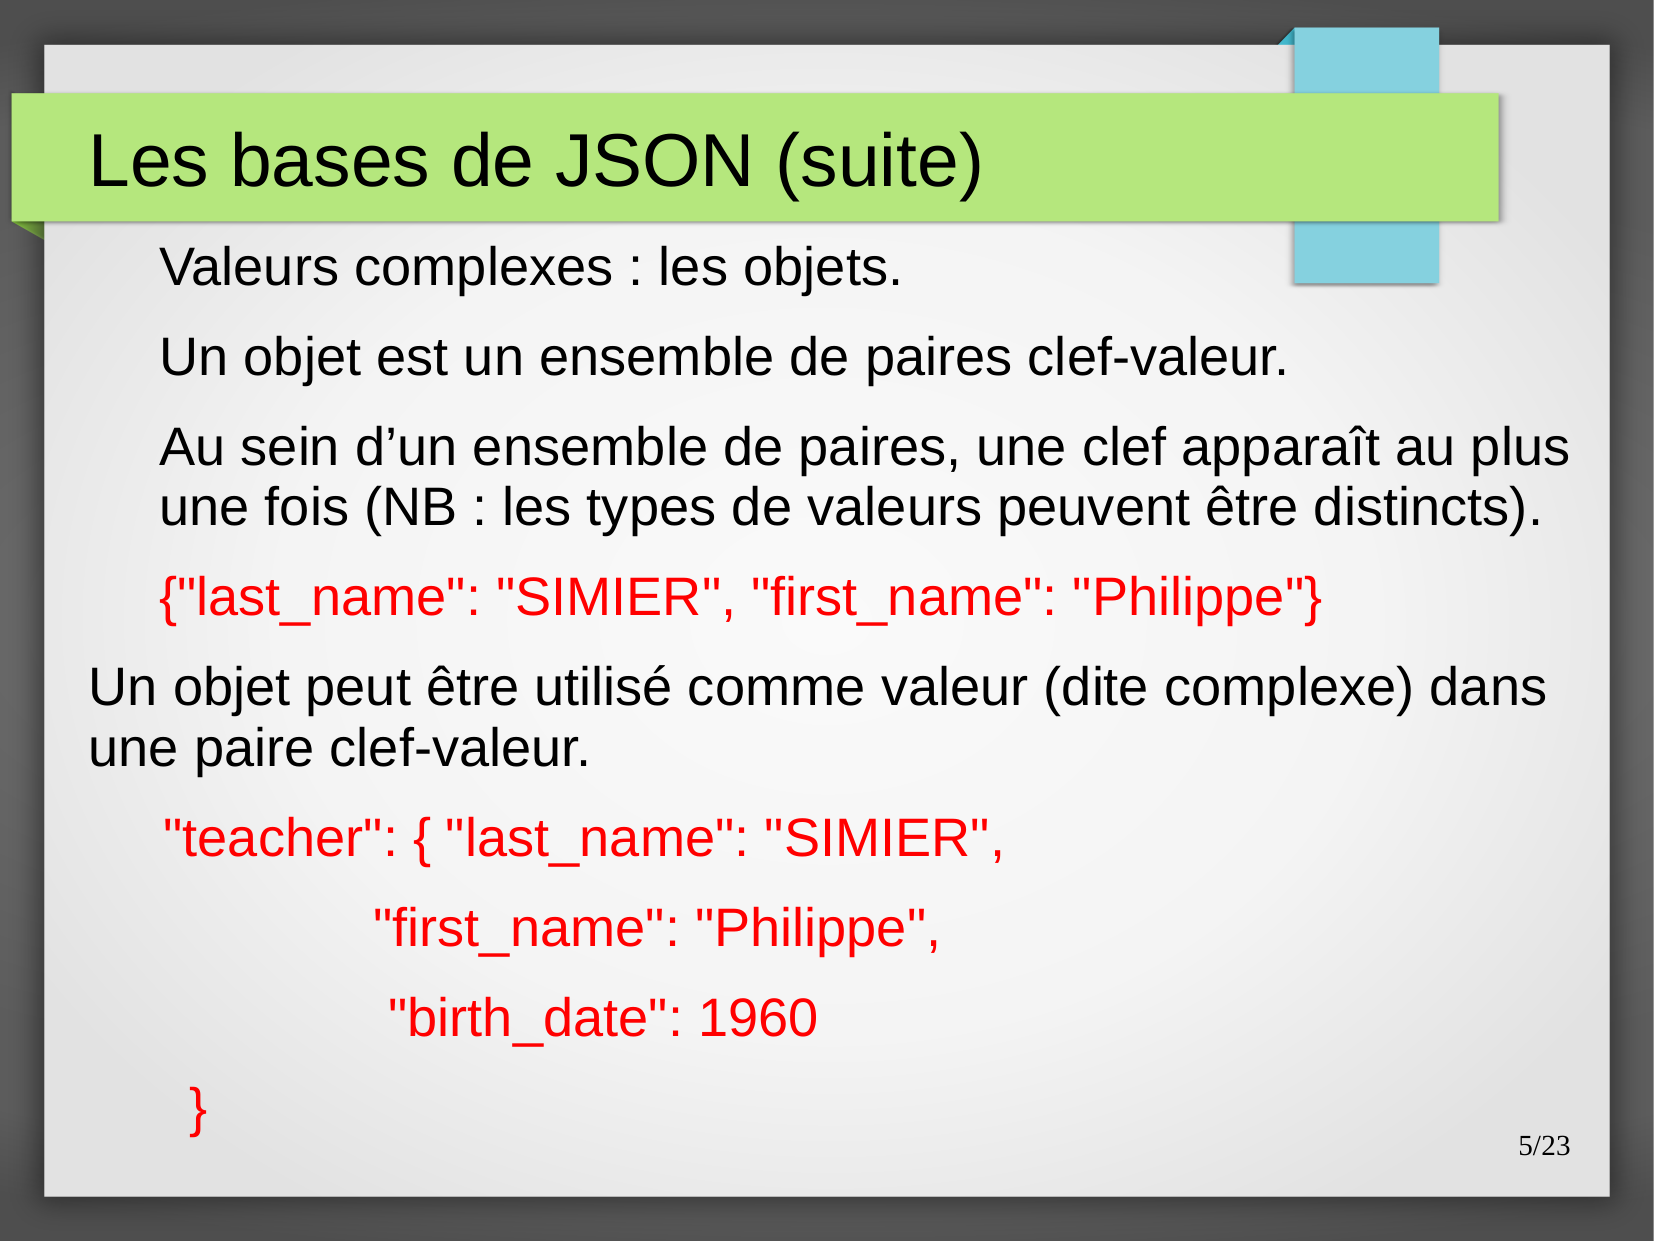

# Les bases de JSON (suite)
Valeurs complexes : les objets.
Un objet est un ensemble de paires clef-valeur.
Au sein d’un ensemble de paires, une clef apparaît au plus une fois (NB : les types de valeurs peuvent être distincts).
{"last_name": "SIMIER", "first_name": "Philippe"}
Un objet peut être utilisé comme valeur (dite complexe) dans une paire clef-valeur.
 "teacher": { "last_name": "SIMIER",
 "first_name": "Philippe",
 "birth_date": 1960
 }
5